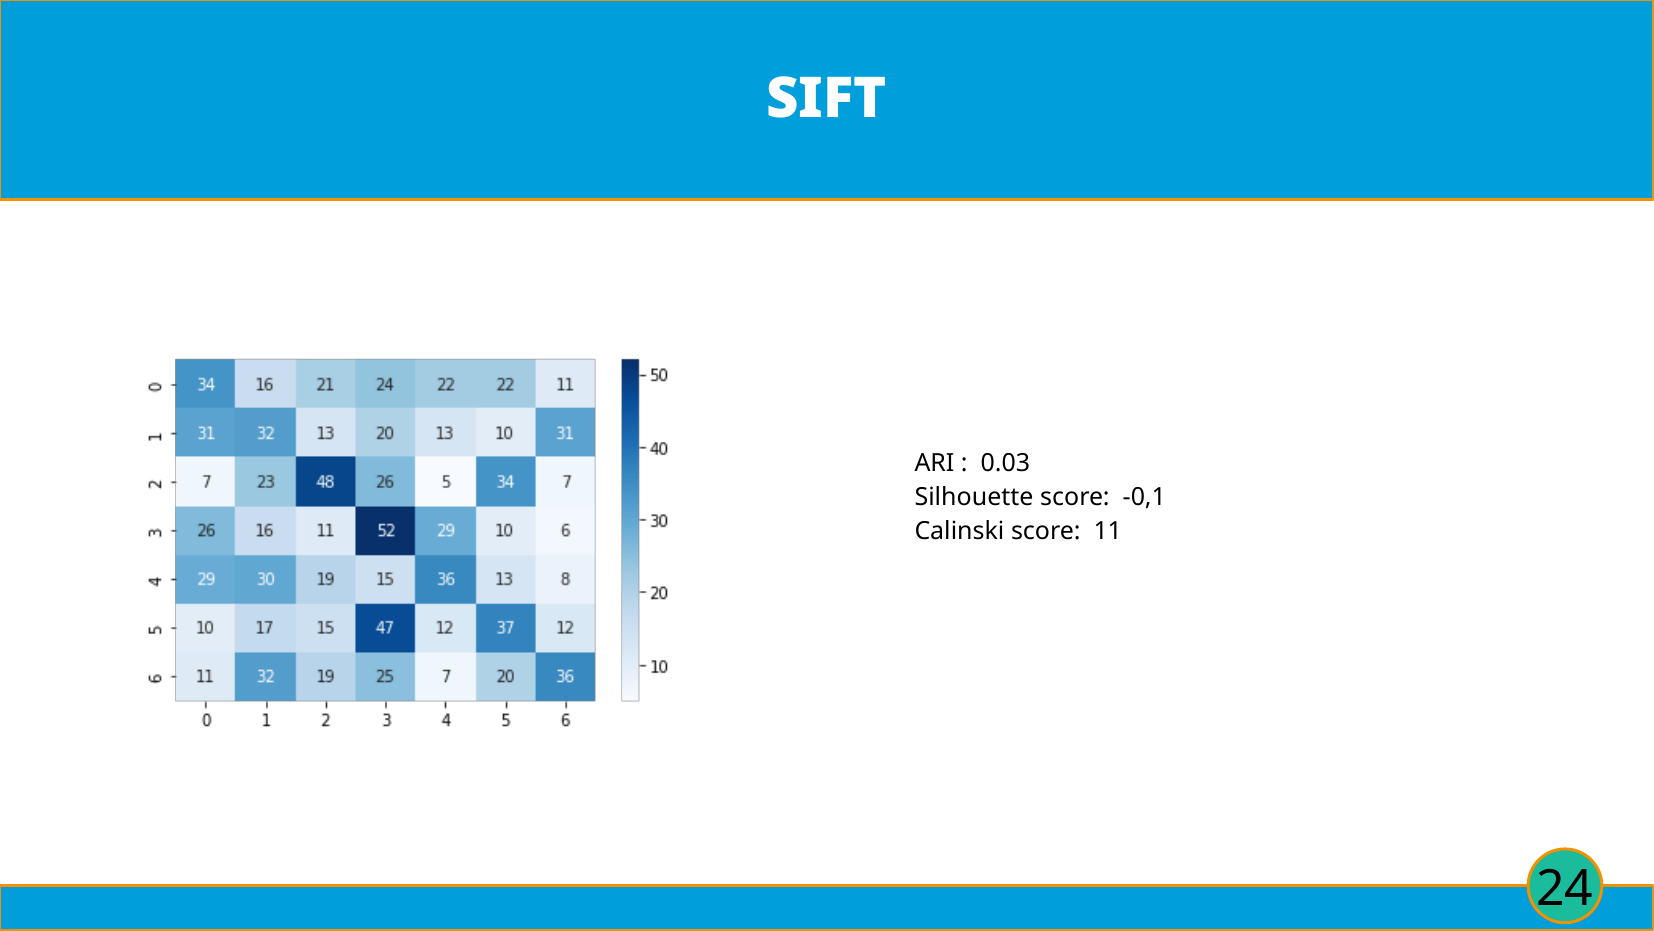

# SIFT
ARI : 0.03
Silhouette score: -0,1
Calinski score: 11